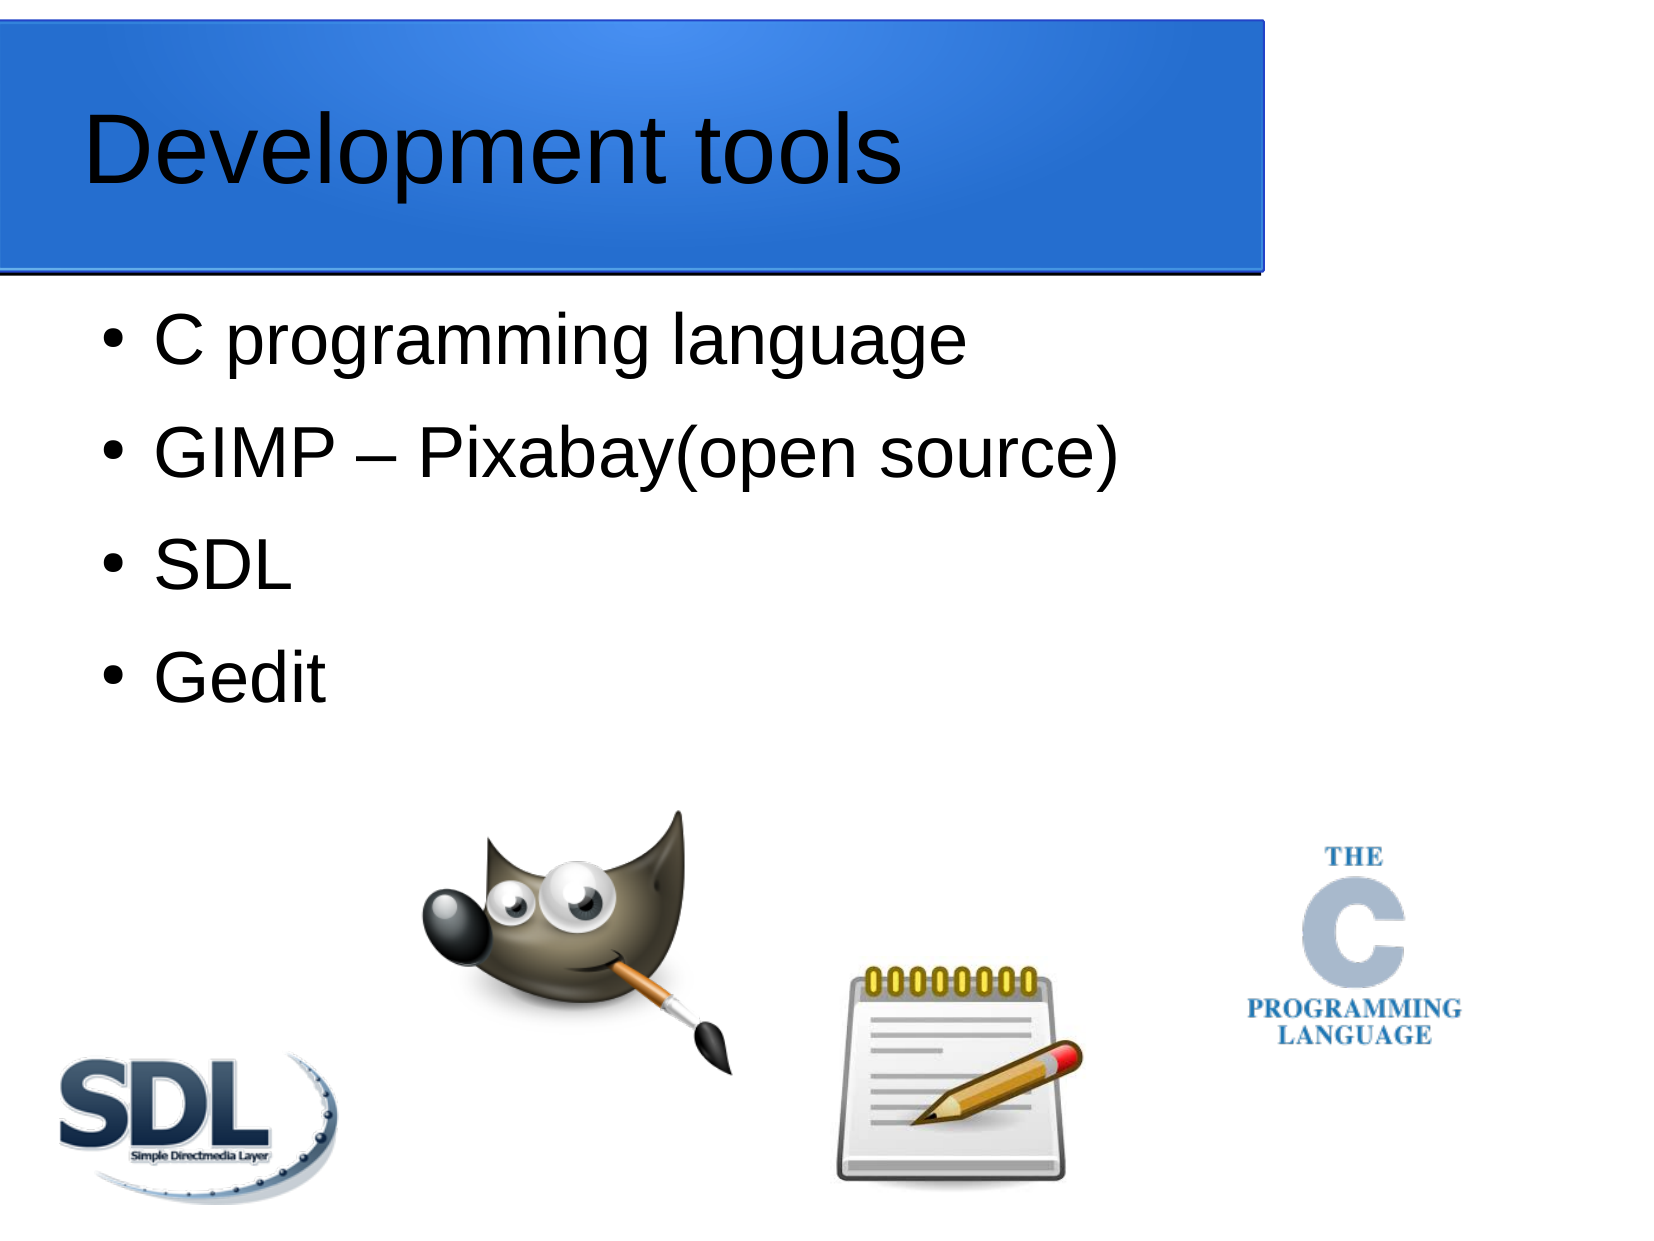

# Development tools
C programming language
GIMP – Pixabay(open source)
SDL
Gedit